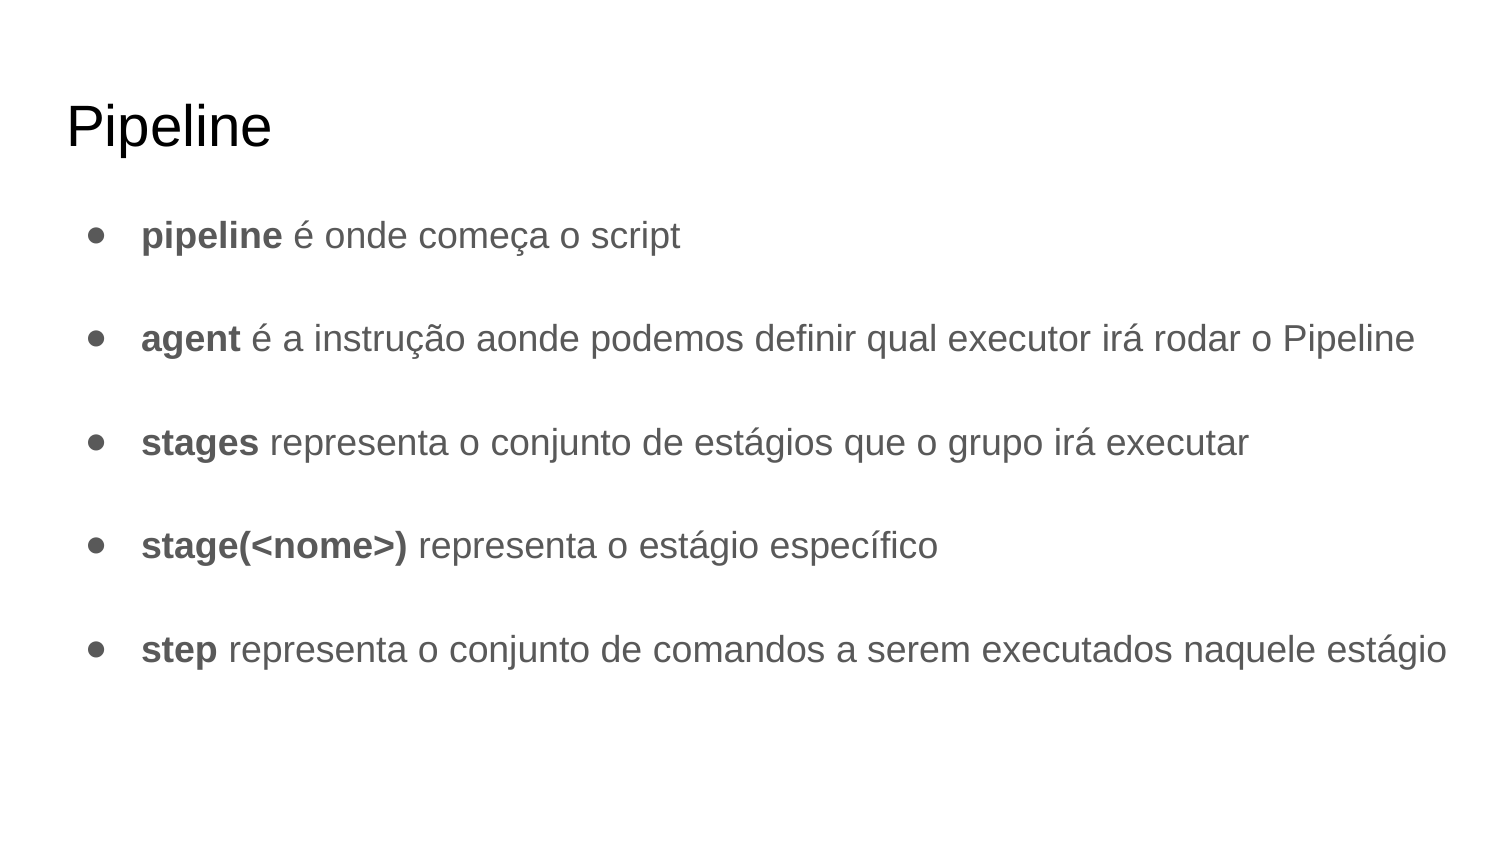

# Pipeline
pipeline é onde começa o script
agent é a instrução aonde podemos definir qual executor irá rodar o Pipeline
stages representa o conjunto de estágios que o grupo irá executar
stage(<nome>) representa o estágio específico
step representa o conjunto de comandos a serem executados naquele estágio